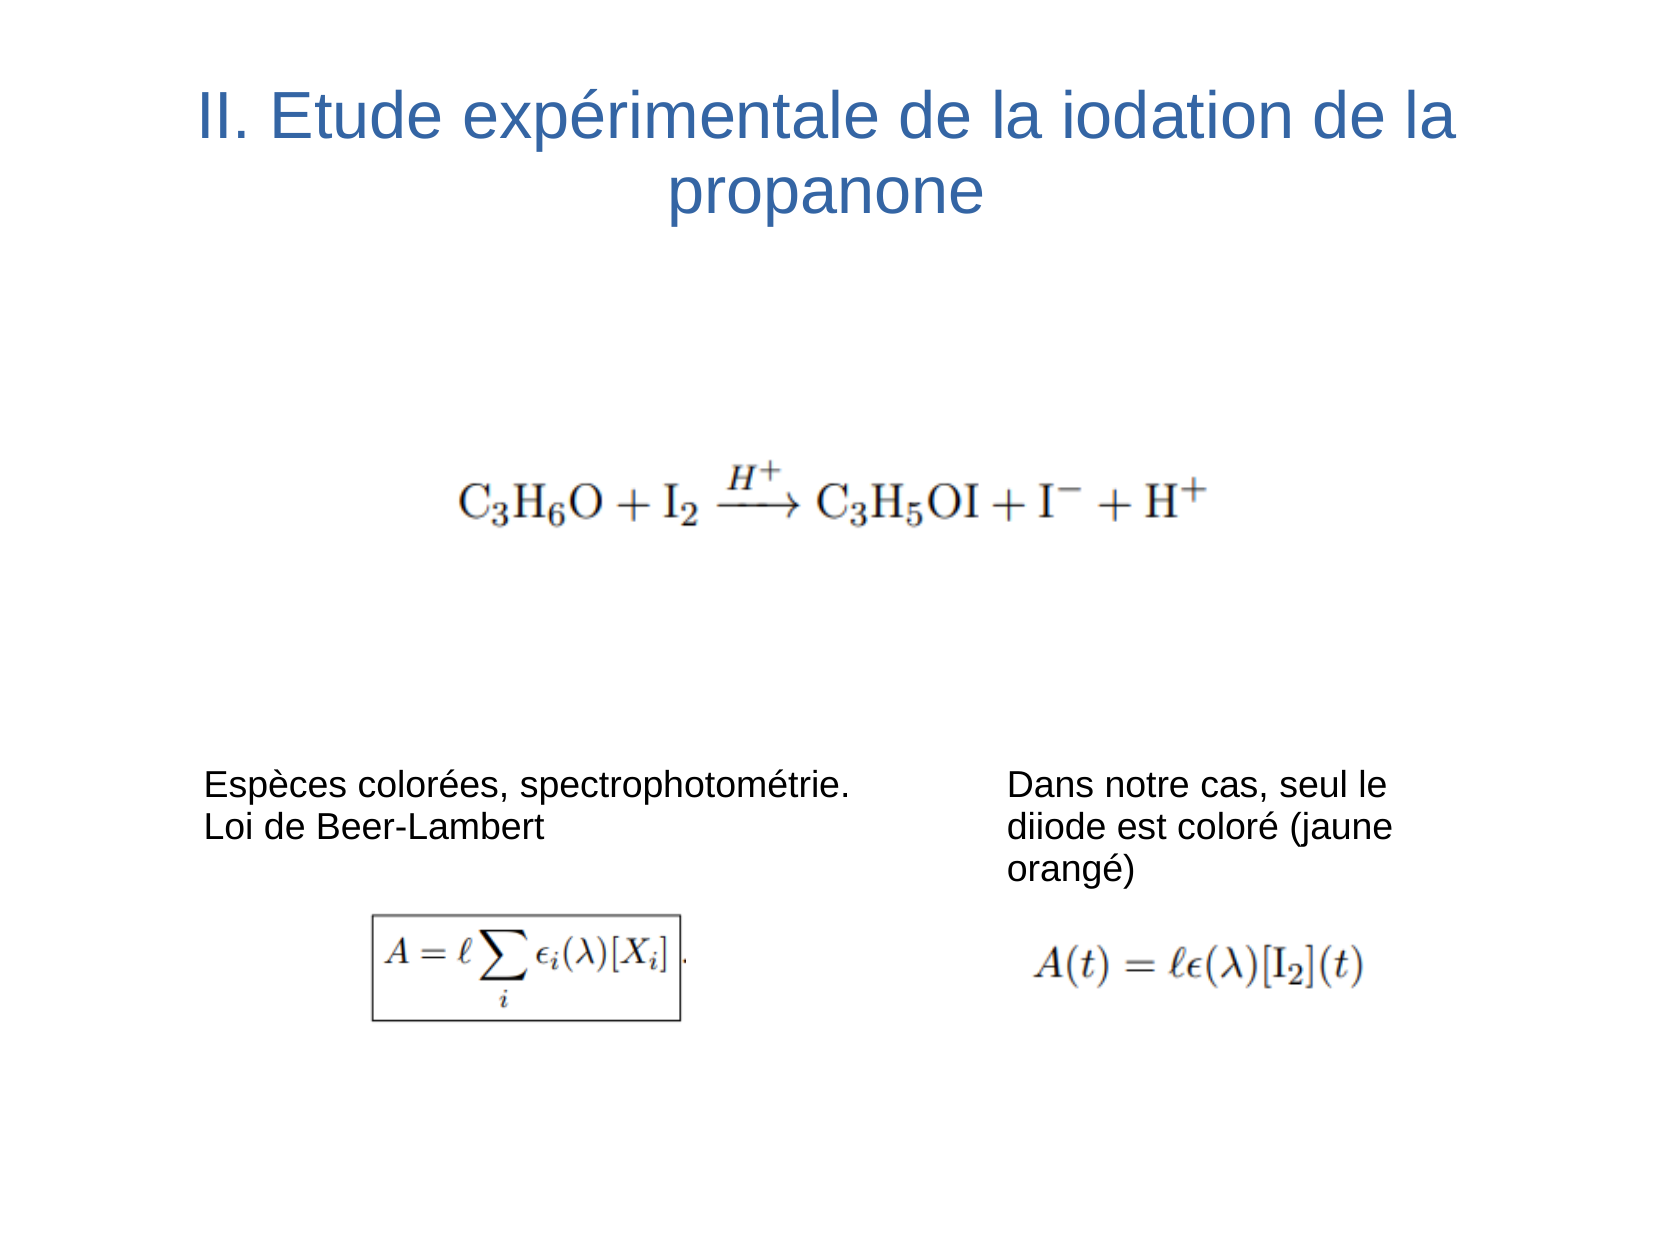

# II. Etude expérimentale de la iodation de la propanone
Espèces colorées, spectrophotométrie. Loi de Beer-Lambert
Dans notre cas, seul le diiode est coloré (jaune orangé)